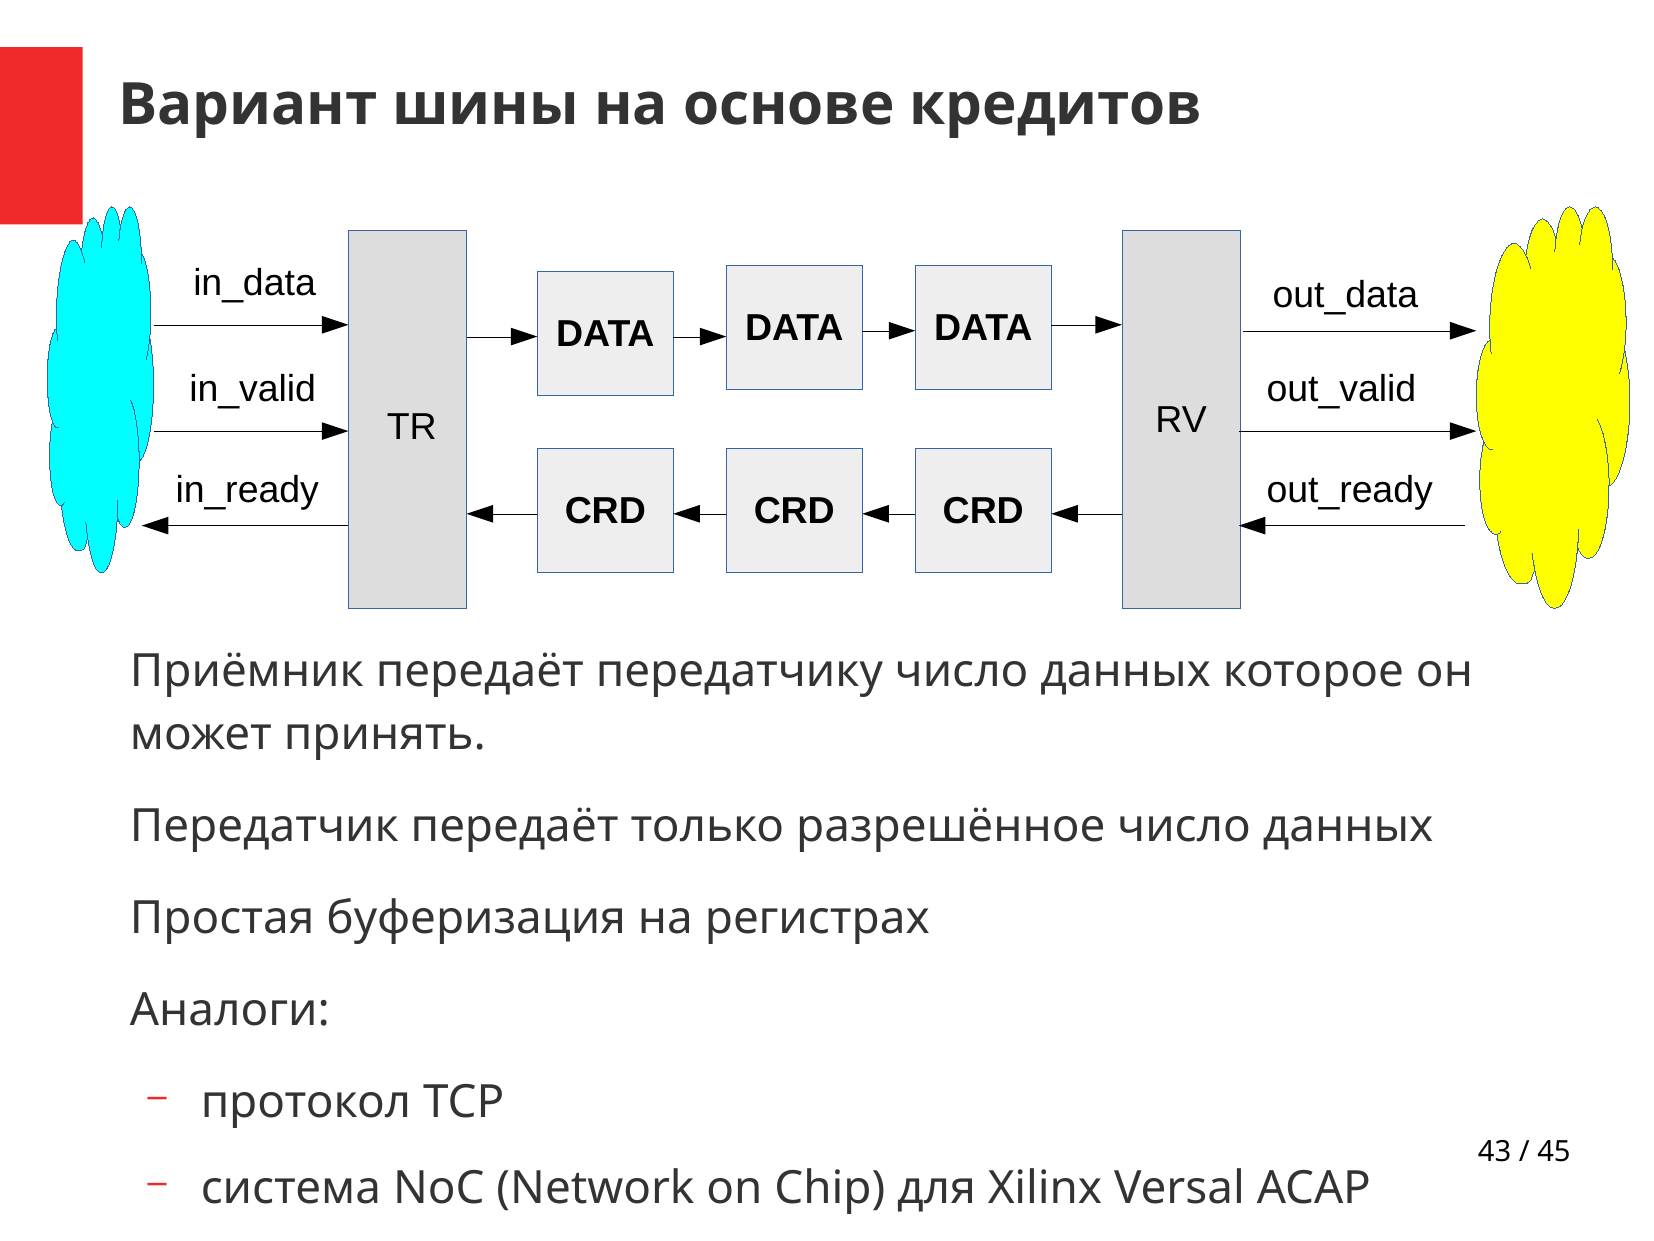

# Вариант шины на основе кредитов
RV
in_data
DATA
DATA
out_data
DATA
in_valid
out_valid
TR
CRD
CRD
CRD
in_ready
out_ready
Приёмник передаёт передатчику число данных которое он может принять.
Передатчик передаёт только разрешённое число данных
Простая буферизация на регистрах
Аналоги:
протокол TCP
система NoC (Network on Chip) для Xilinx Versal ACAP
43